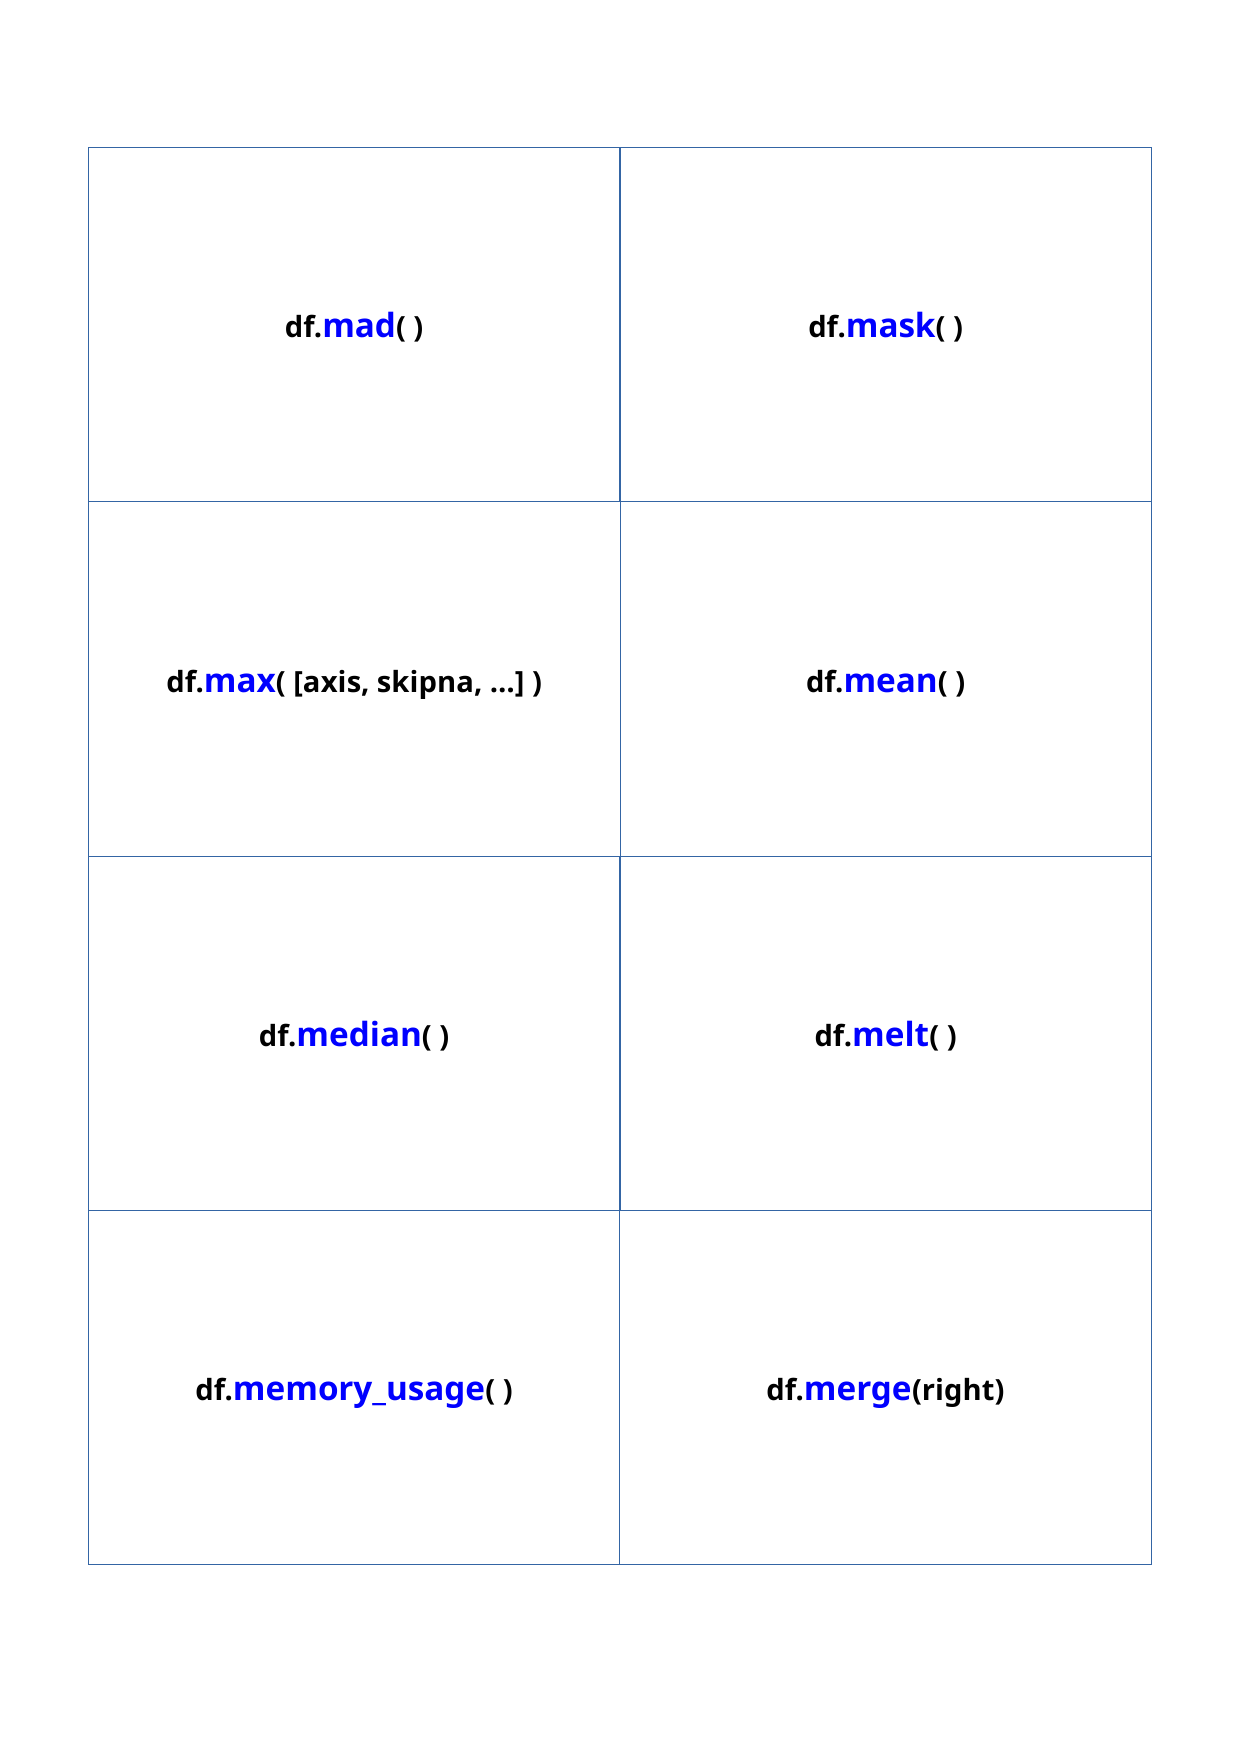

df.mad( )
df.mask( )
df.max( [axis, skipna, …] )
df.mean( )
df.median( )
df.melt( )
df.memory_usage( )
df.merge(right)